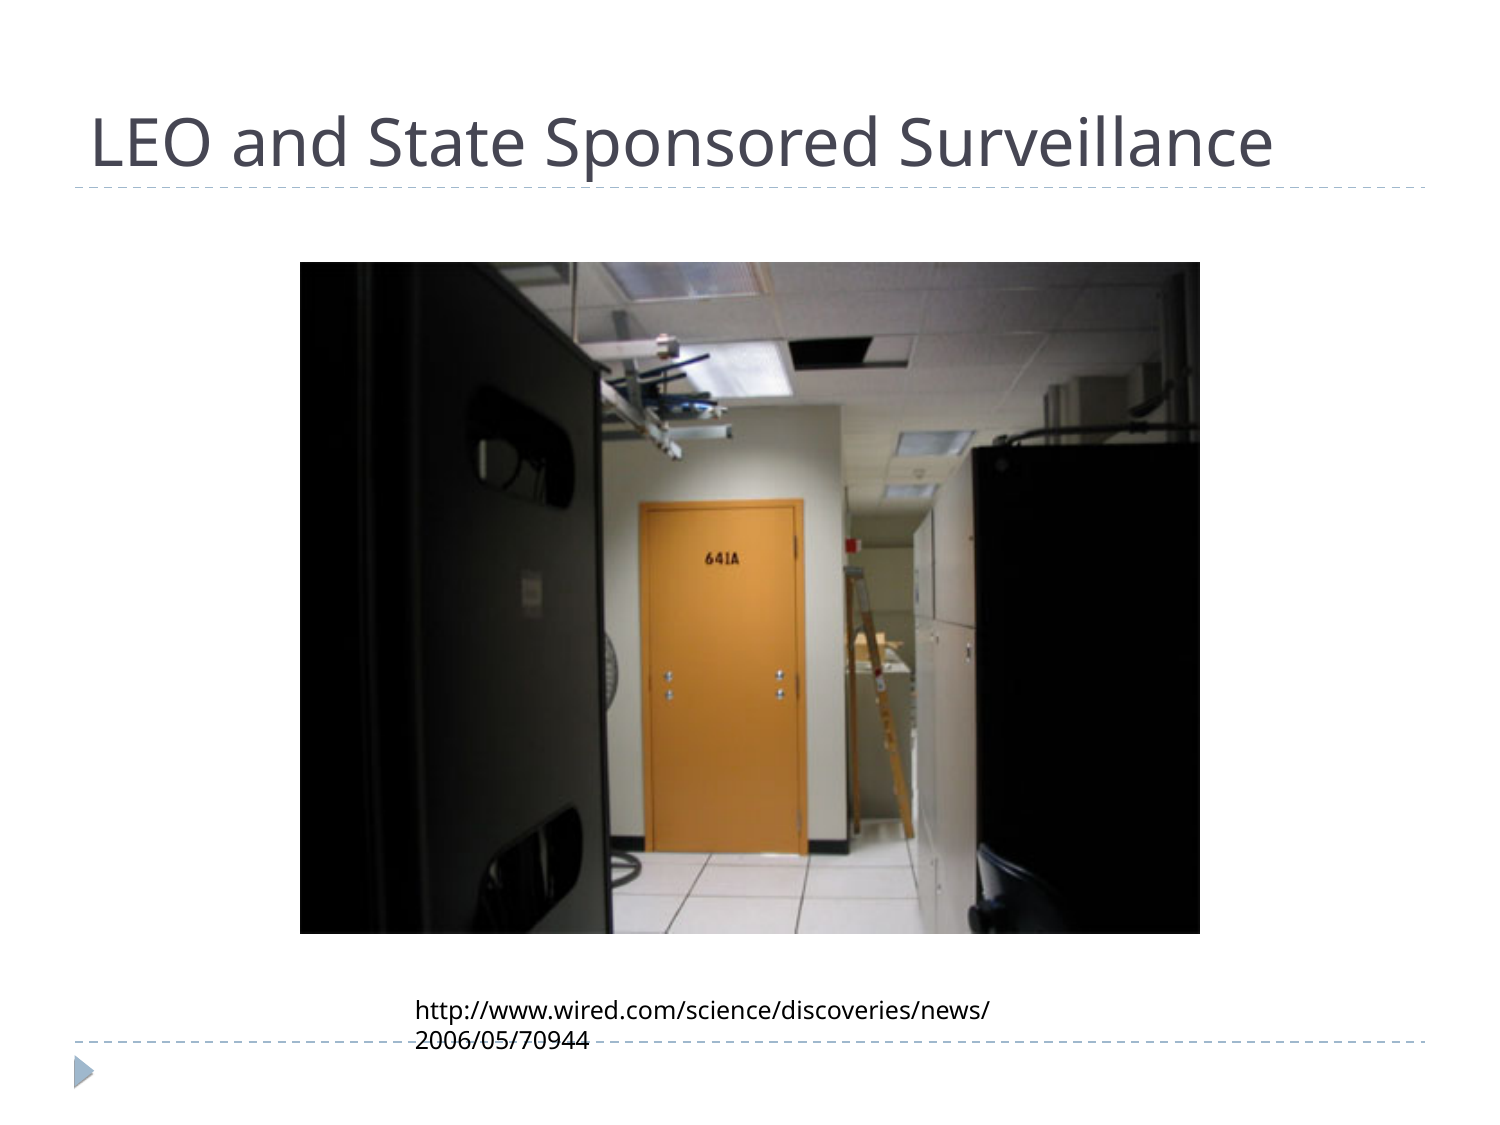

# LEO and State Sponsored Surveillance
http://www.wired.com/science/discoveries/news/2006/05/70944